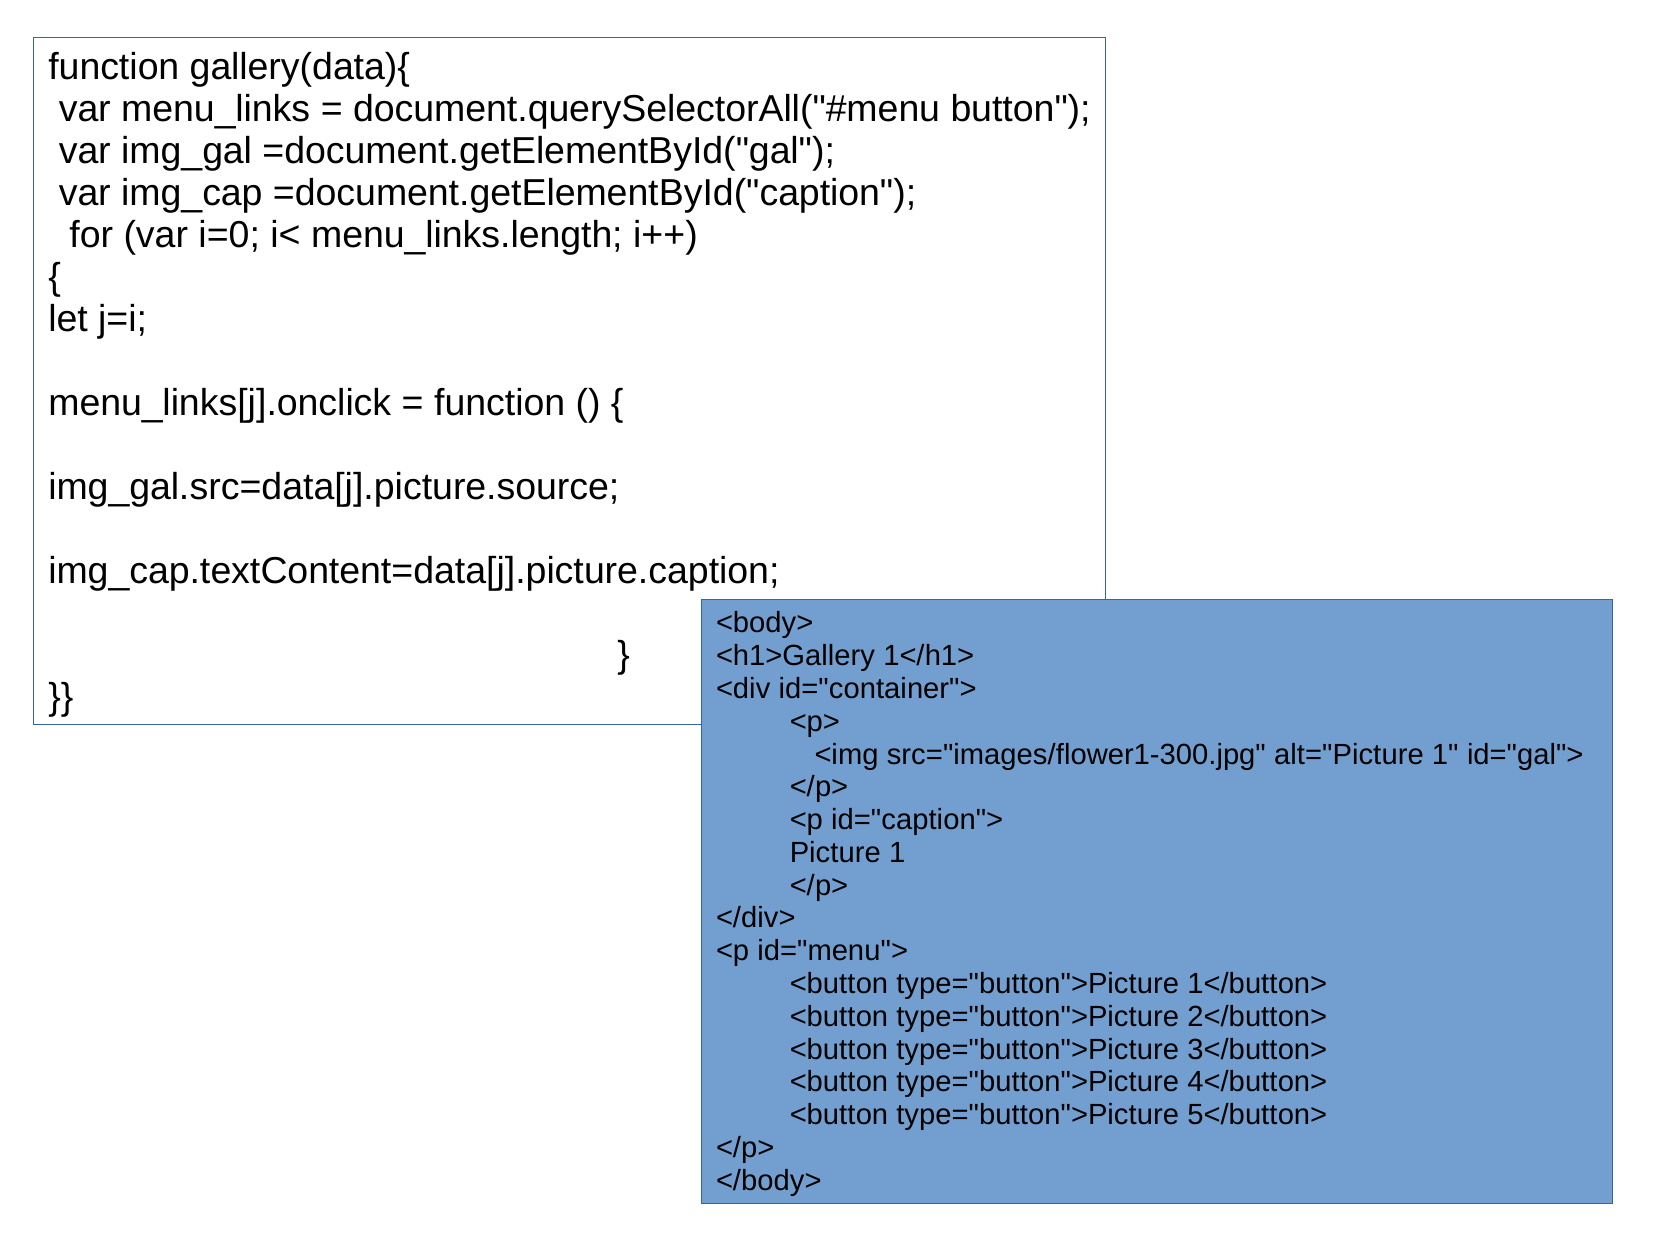

function gallery(data){
 var menu_links = document.querySelectorAll("#menu button");
 var img_gal =document.getElementById("gal");
 var img_cap =document.getElementById("caption");
 for (var i=0; i< menu_links.length; i++)
{
let j=i;
menu_links[j].onclick = function () {
img_gal.src=data[j].picture.source;
img_cap.textContent=data[j].picture.caption;
 							 }
}}
<body>
<h1>Gallery 1</h1>
<div id="container">
	<p>
	 <img src="images/flower1-300.jpg" alt="Picture 1" id="gal">
	</p>
	<p id="caption">
	Picture 1
	</p>
</div>
<p id="menu">
	<button type="button">Picture 1</button>
	<button type="button">Picture 2</button>
	<button type="button">Picture 3</button>
	<button type="button">Picture 4</button>
	<button type="button">Picture 5</button>
</p>
</body>